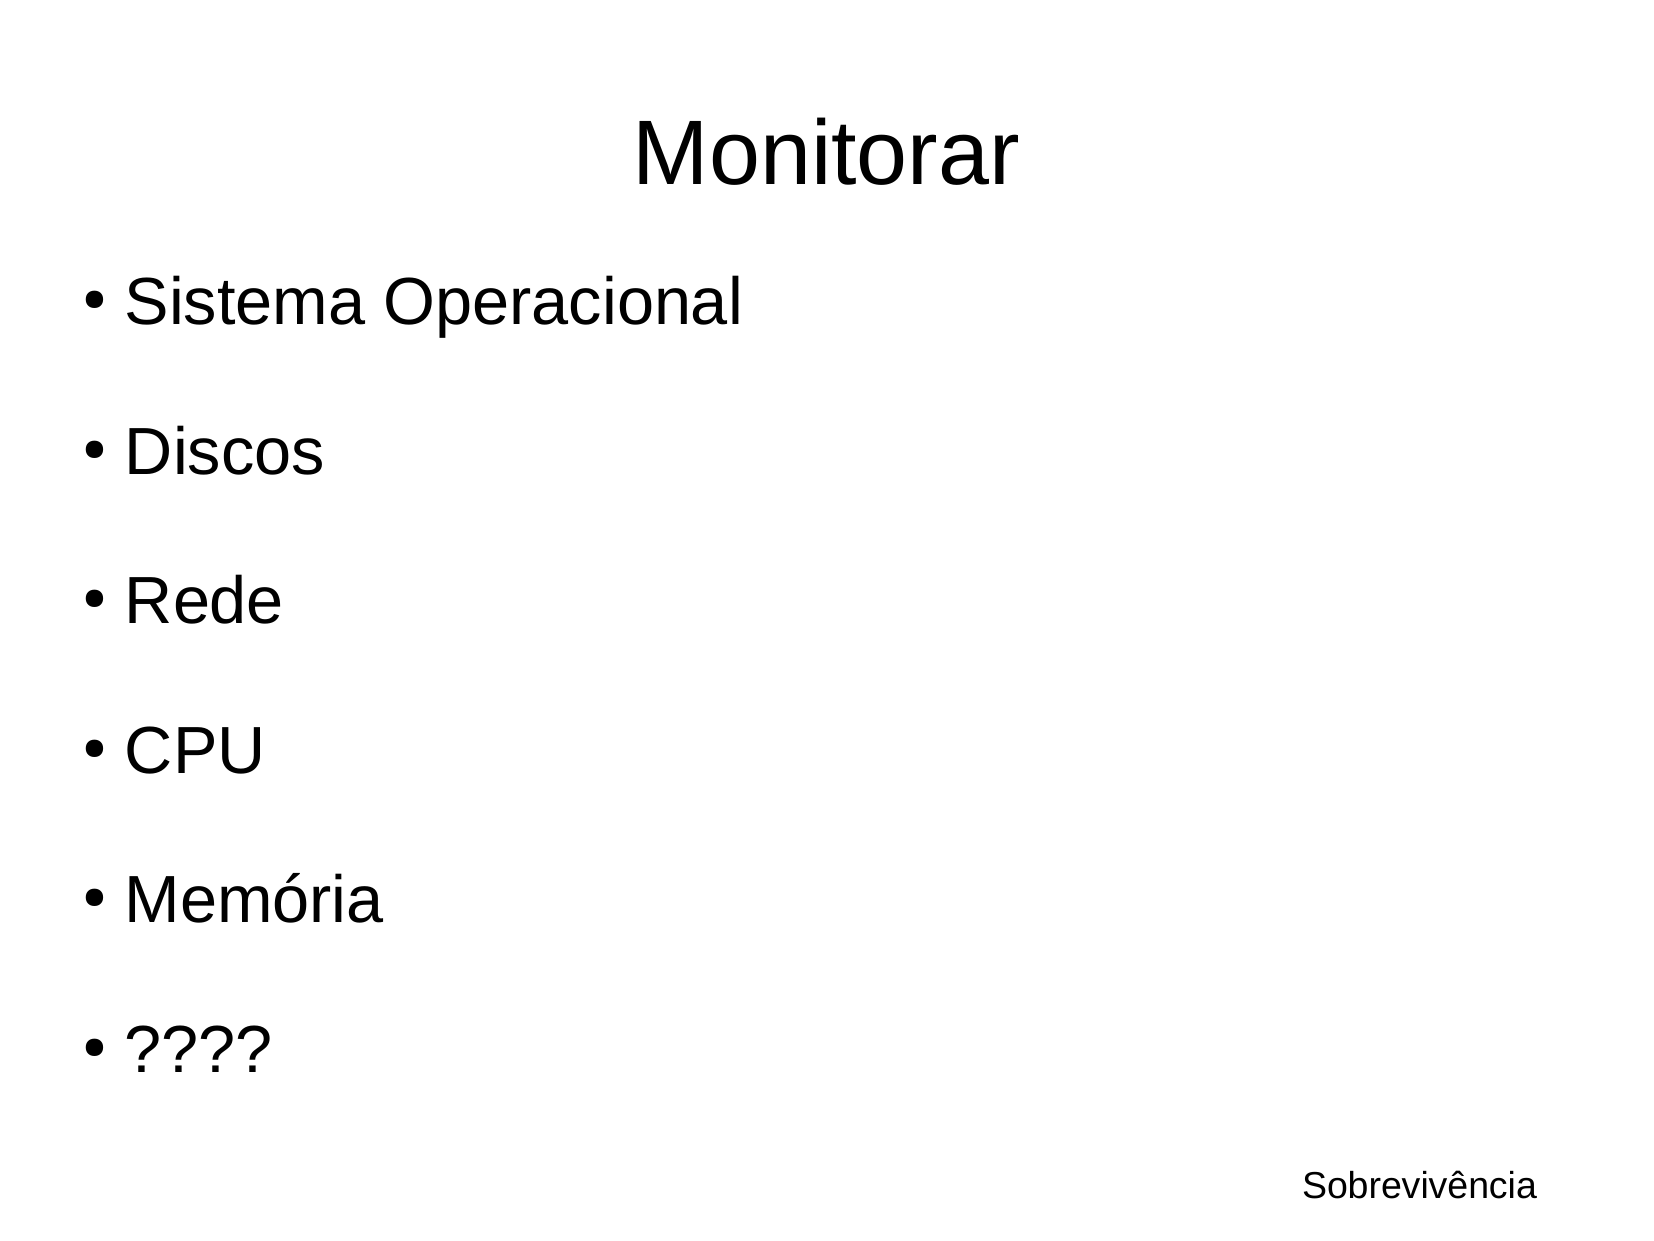

Monitorar
# Sistema Operacional
 Discos
 Rede
 CPU
 Memória
 ????
Sobrevivência